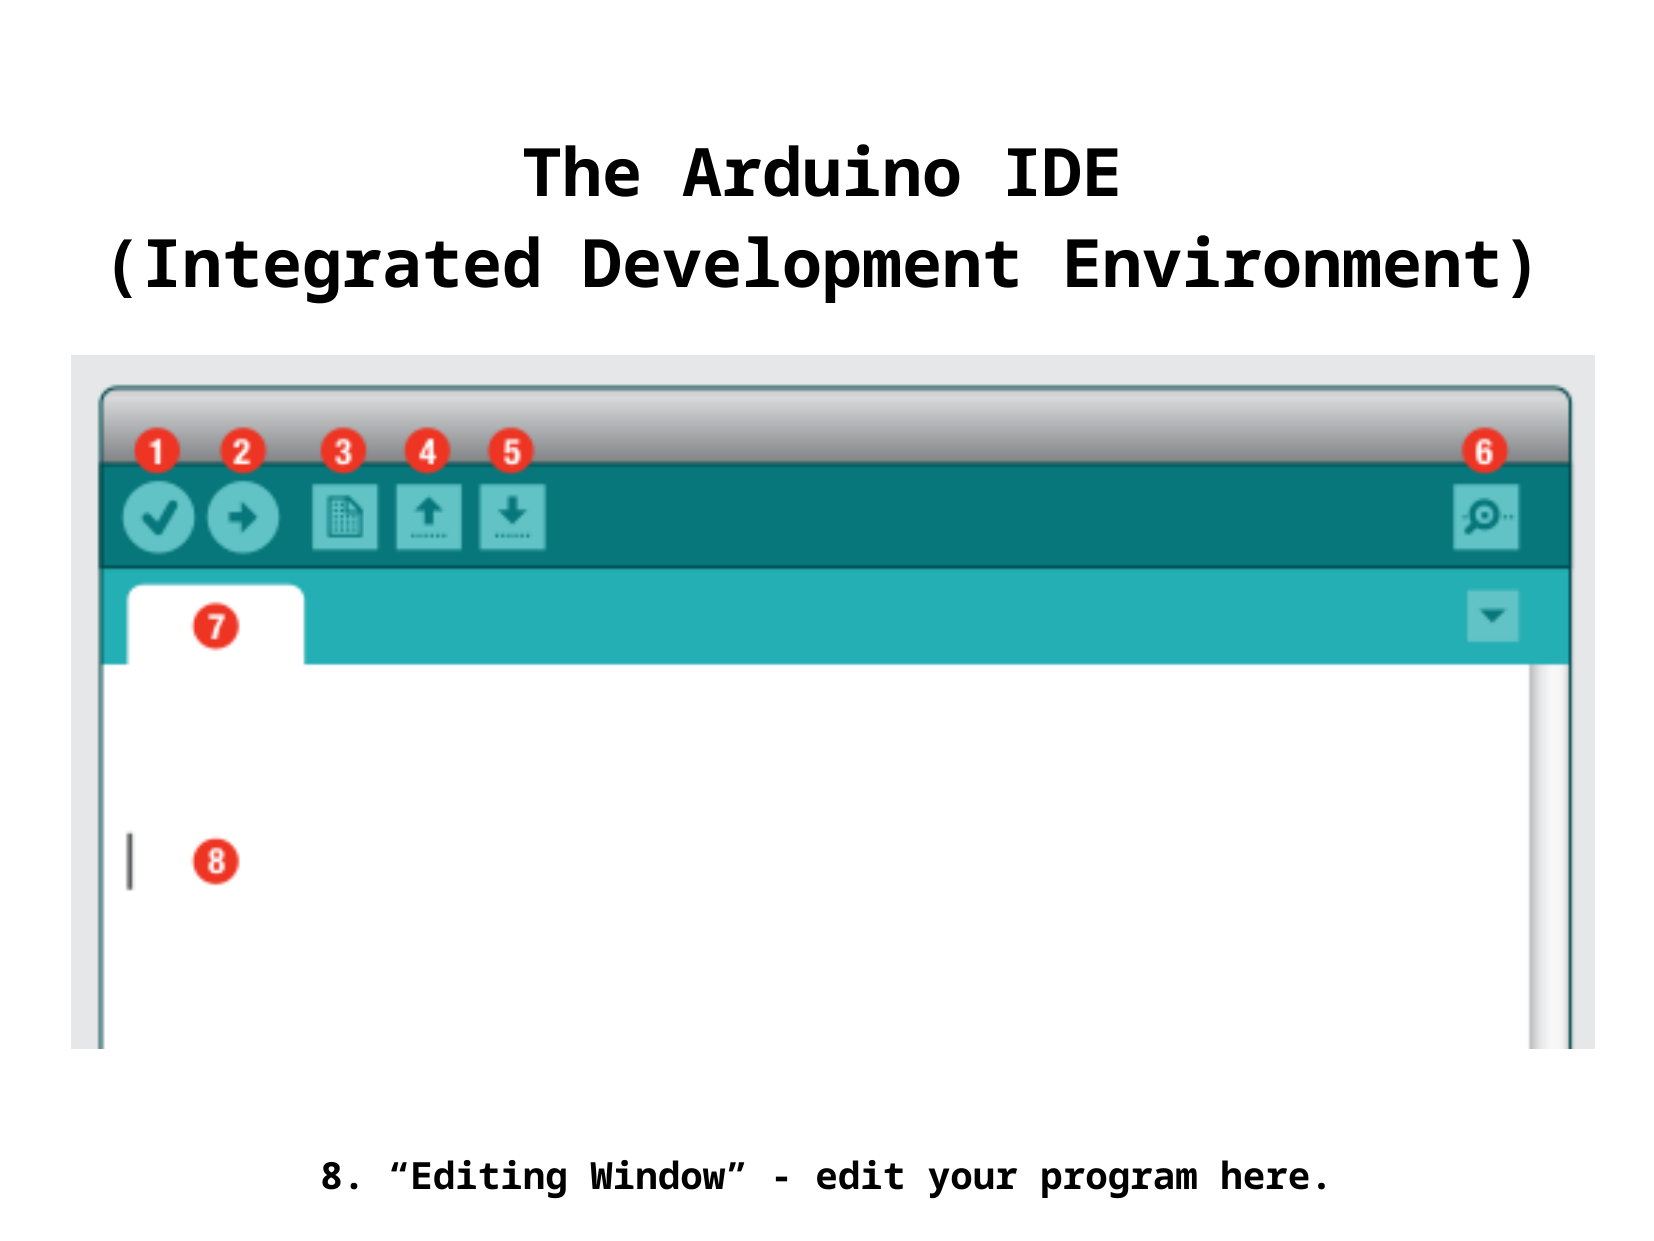

The Arduino IDE
(Integrated Development Environment)
8. “Editing Window” - edit your program here.